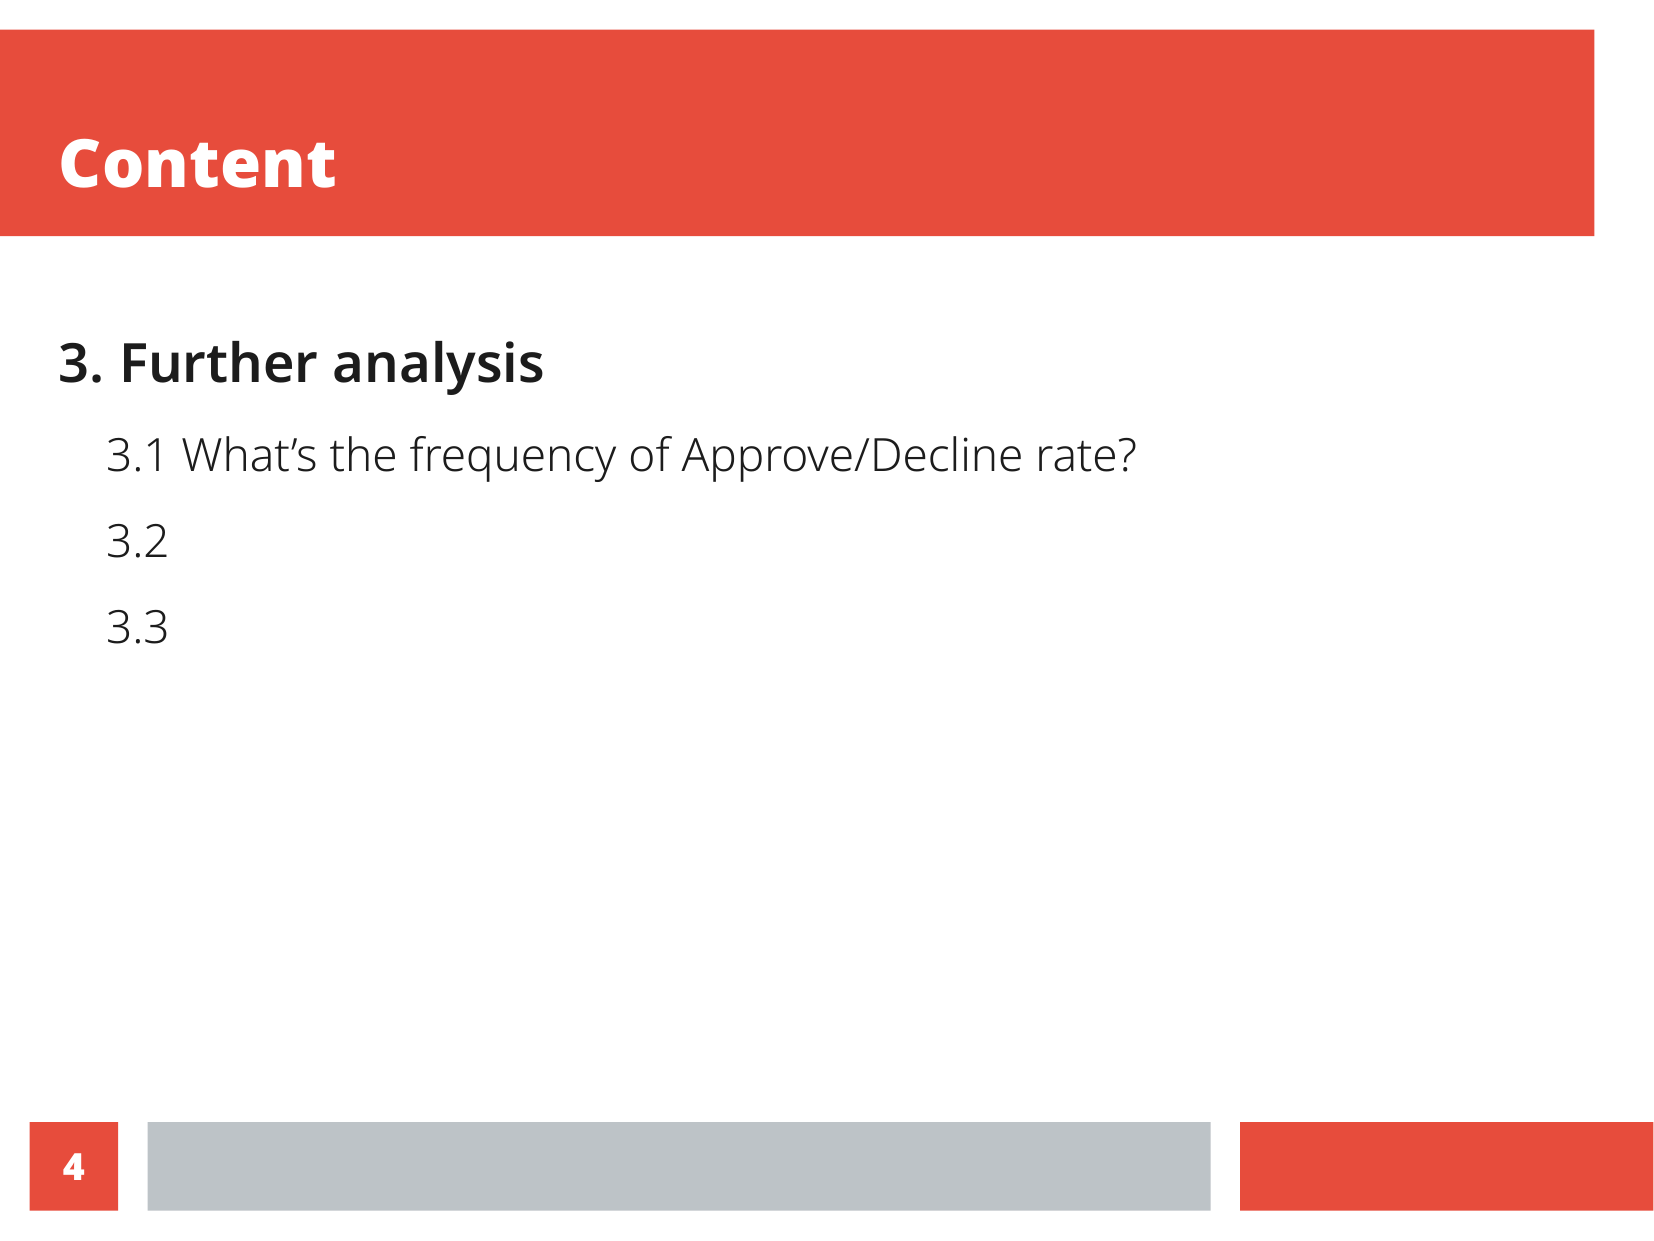

# Content
3. Further analysis
3.1 What’s the frequency of Approve/Decline rate?
3.2
3.3
4